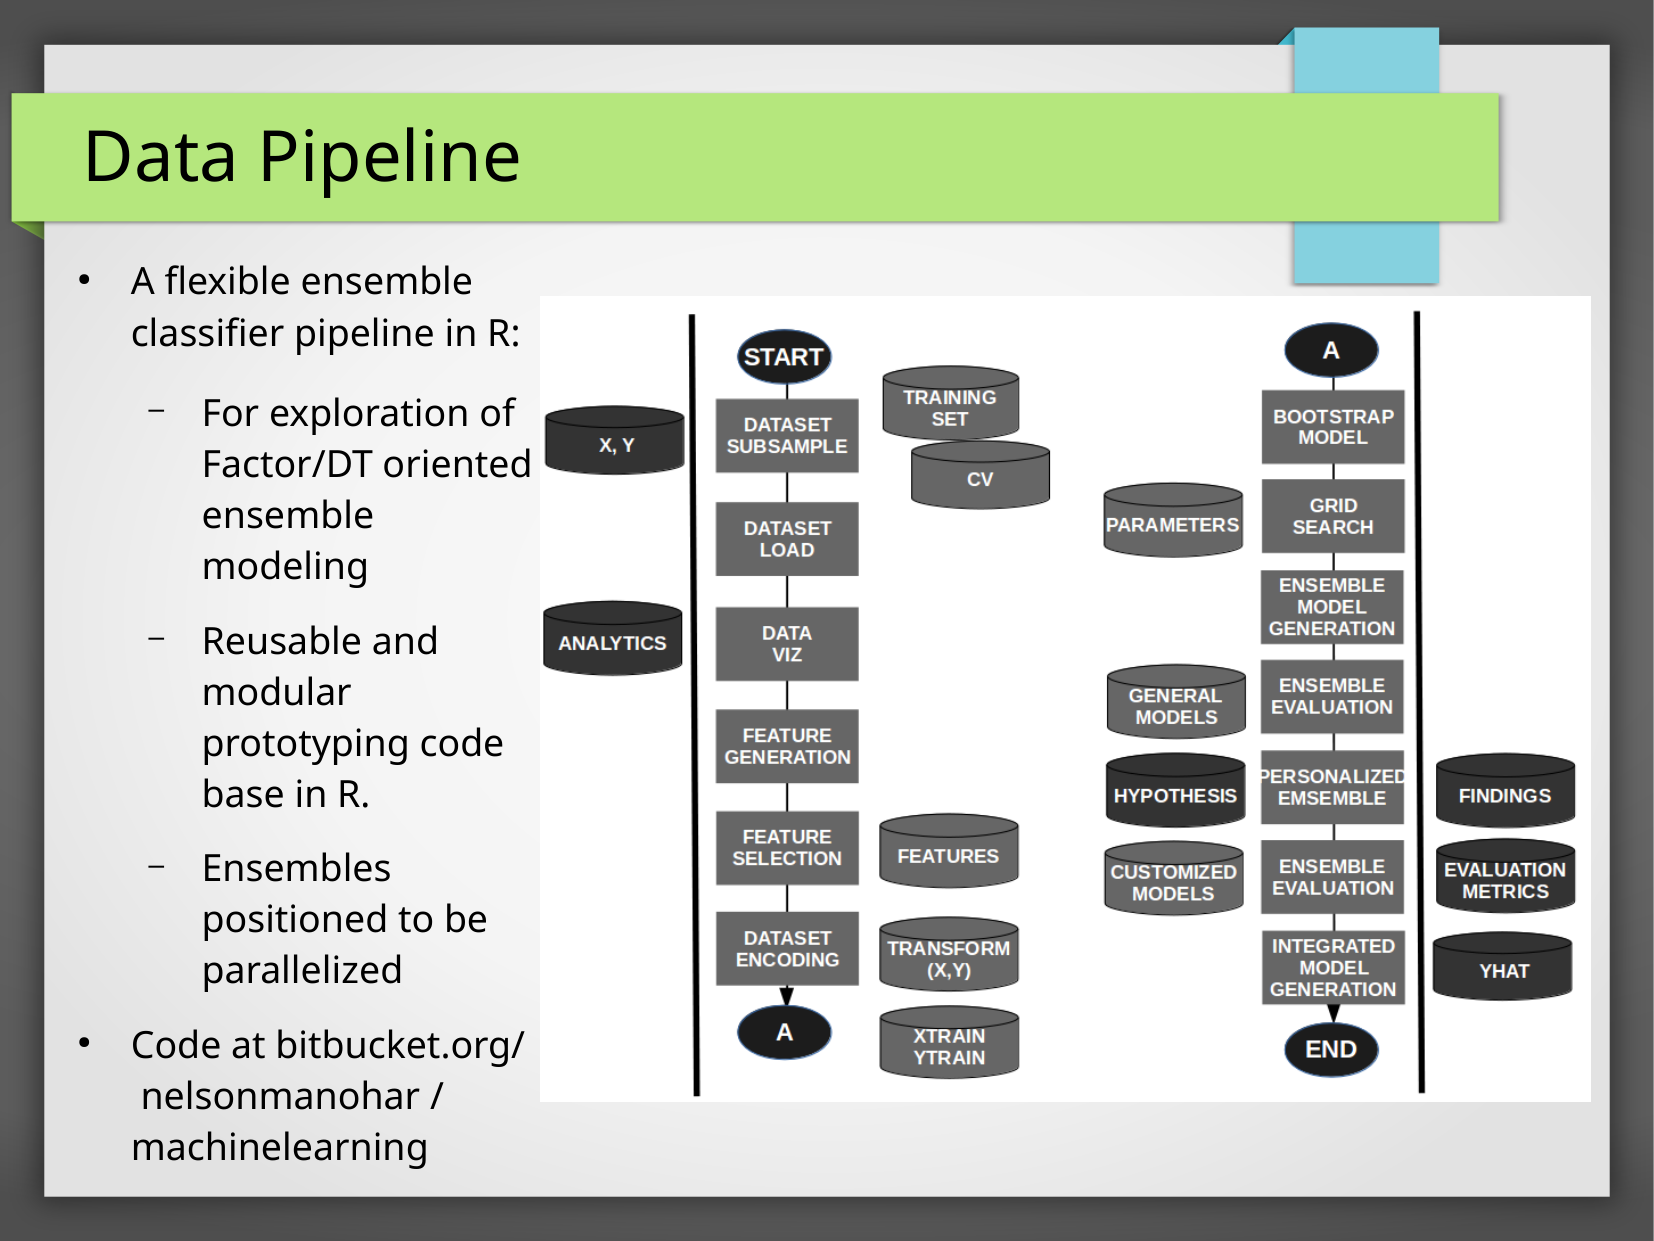

# Data Pipeline
A flexible ensemble classifier pipeline in R:
For exploration of Factor/DT oriented ensemble modeling
Reusable and modular prototyping code base in R.
Ensembles positioned to be parallelized
Code at bitbucket.org/ nelsonmanohar / machinelearning